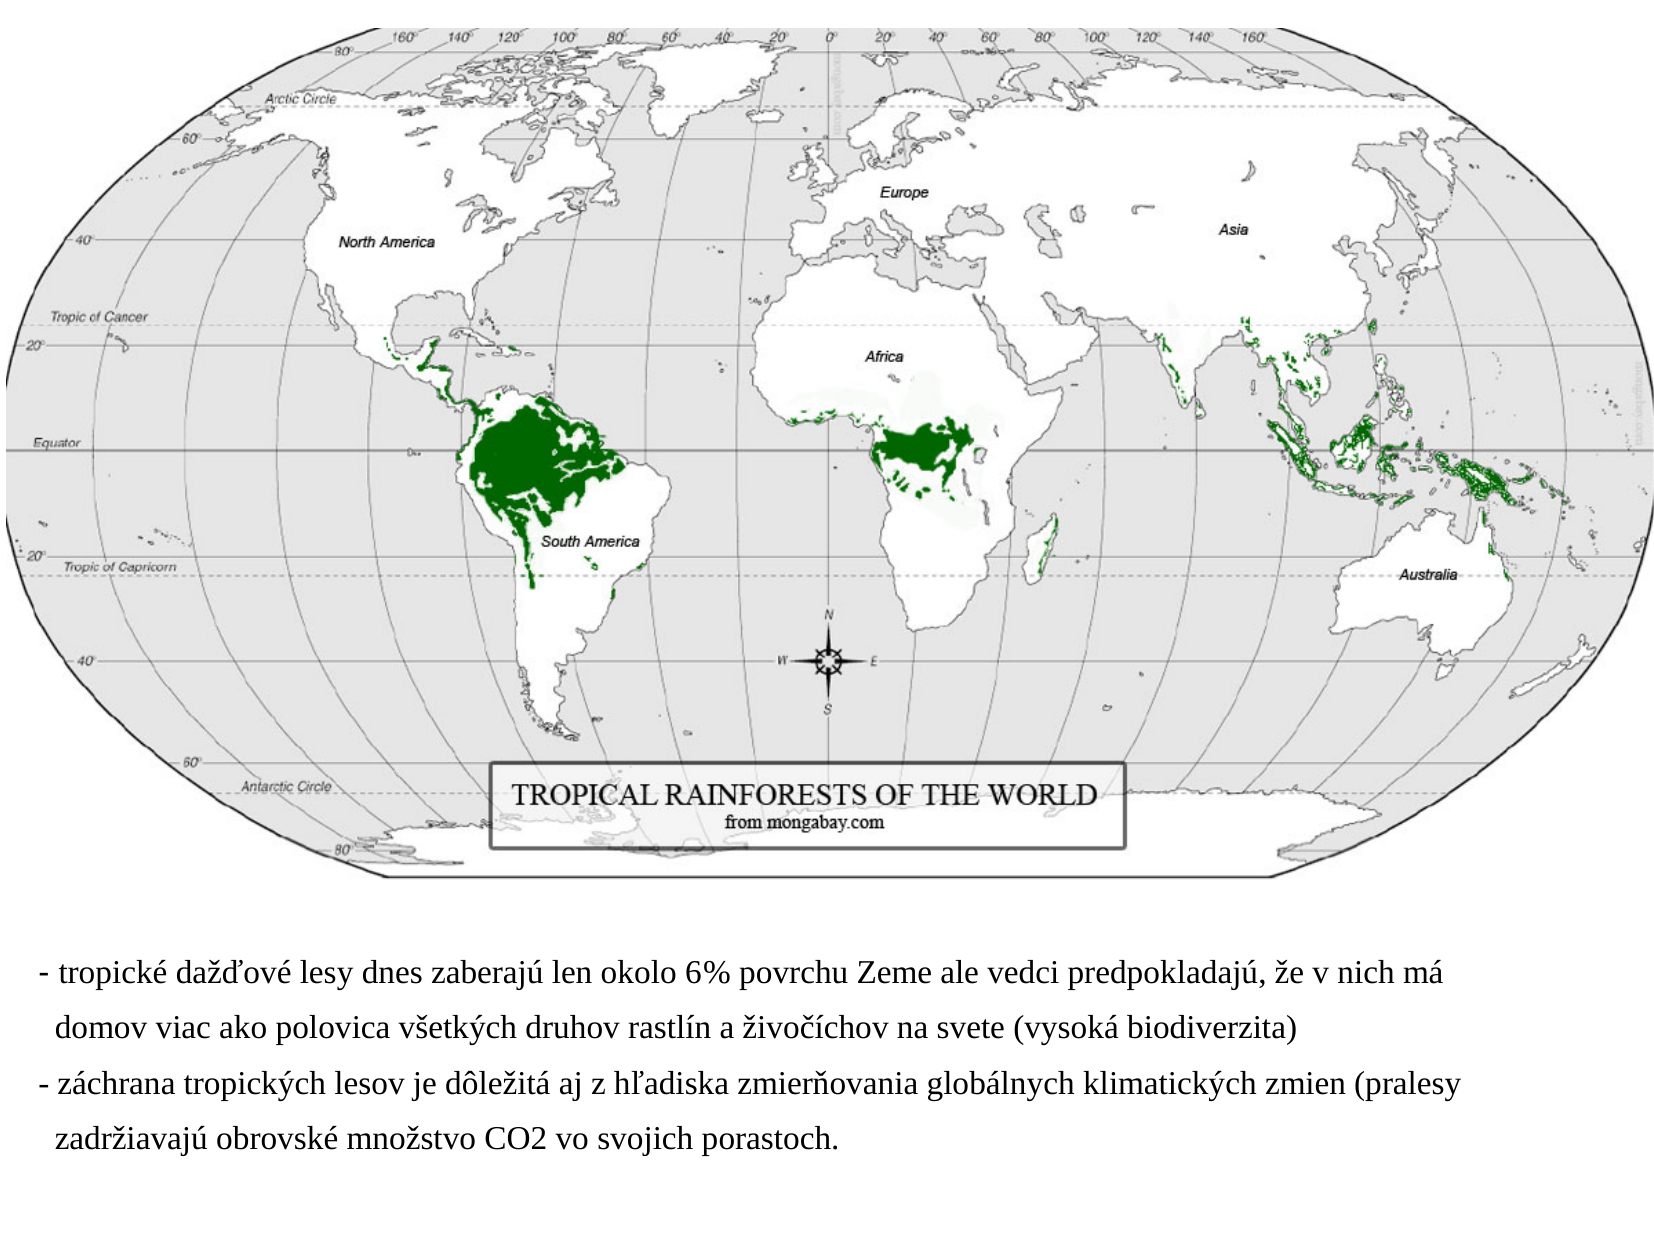

- tropické dažďové lesy dnes zaberajú len okolo 6% povrchu Zeme ale vedci predpokladajú, že v nich má
 domov viac ako polovica všetkých druhov rastlín a živočíchov na svete (vysoká biodiverzita)
- záchrana tropických lesov je dôležitá aj z hľadiska zmierňovania globálnych klimatických zmien (pralesy
 zadržiavajú obrovské množstvo CO2 vo svojich porastoch.